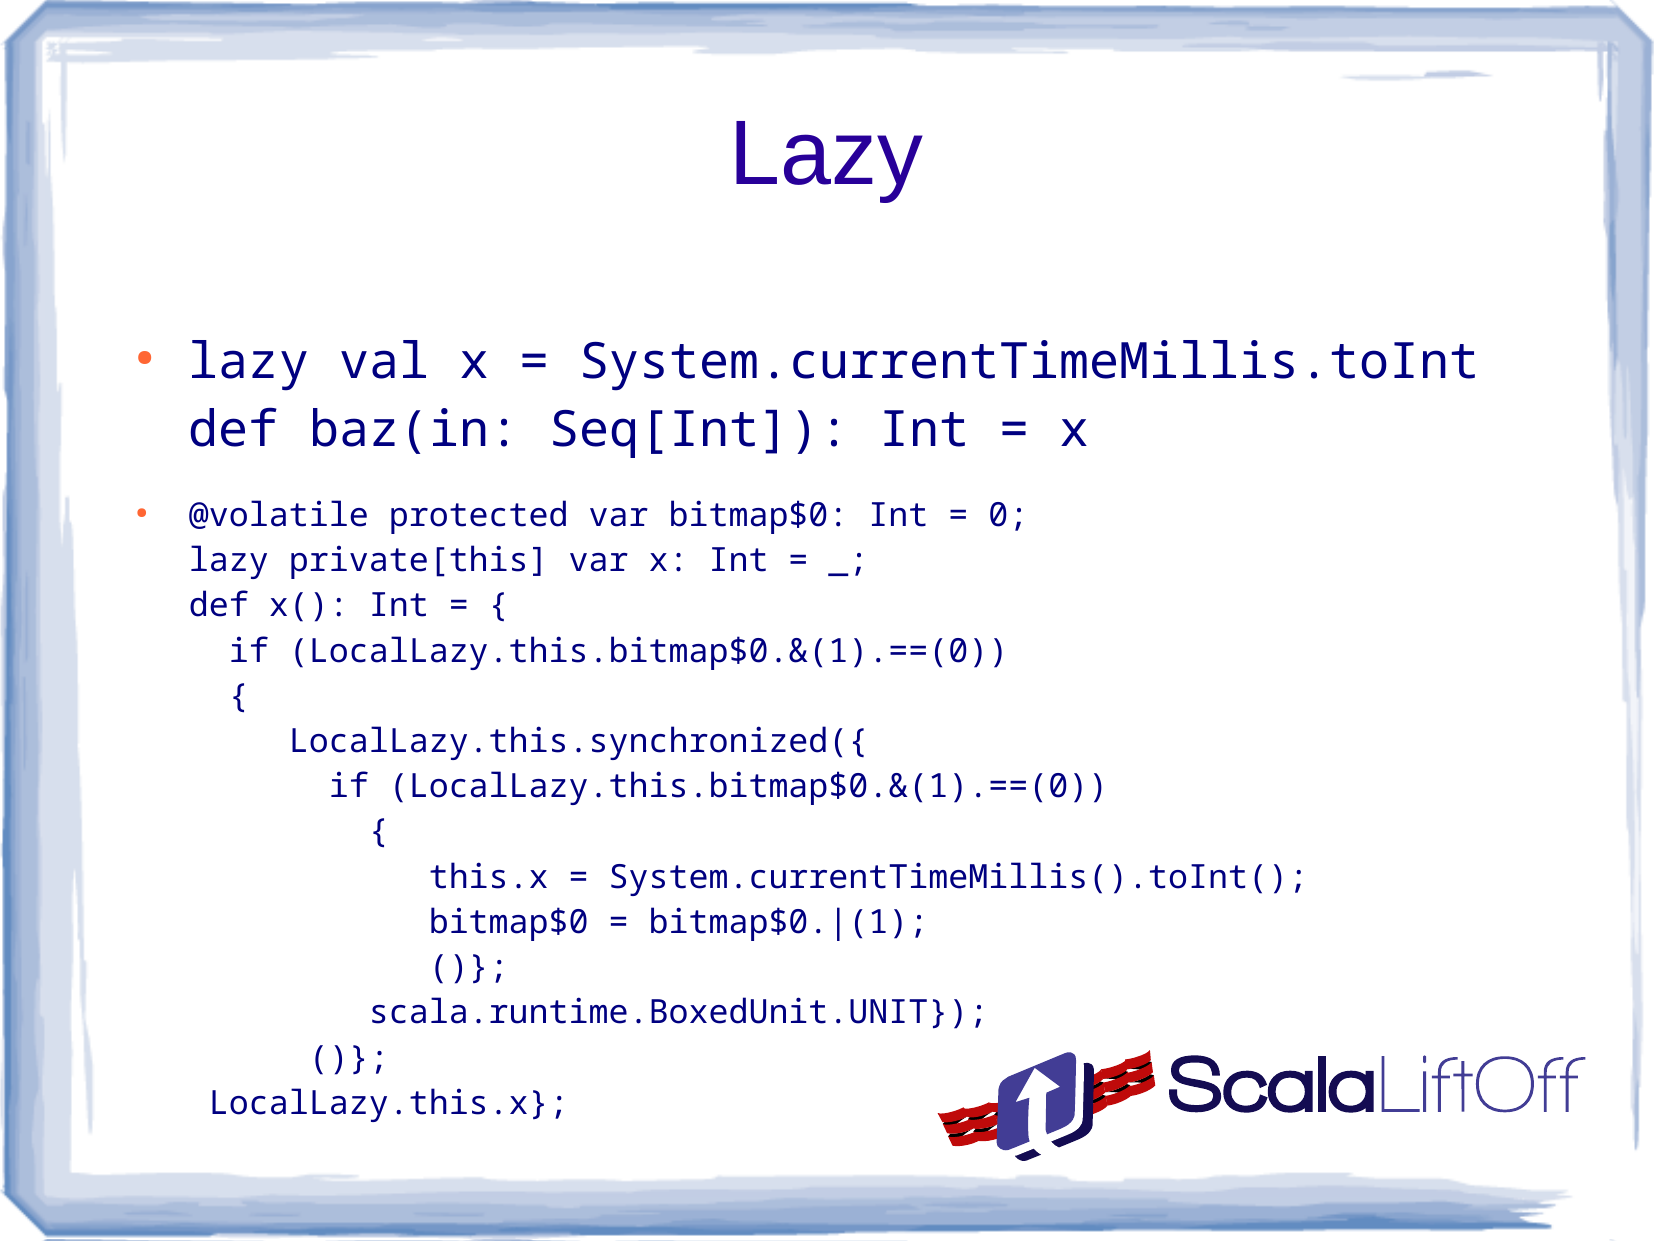

# Lazy
lazy val x = System.currentTimeMillis.toInt
def baz(in: Seq[Int]): Int = x
@volatile protected var bitmap$0: Int = 0;
lazy private[this] var x: Int = _;
def x(): Int = {
 if (LocalLazy.this.bitmap$0.&(1).==(0))
 {
 LocalLazy.this.synchronized({
 if (LocalLazy.this.bitmap$0.&(1).==(0))
 {
 this.x = System.currentTimeMillis().toInt();
 bitmap$0 = bitmap$0.|(1);
 ()};
 scala.runtime.BoxedUnit.UNIT});
 ()};
 LocalLazy.this.x};